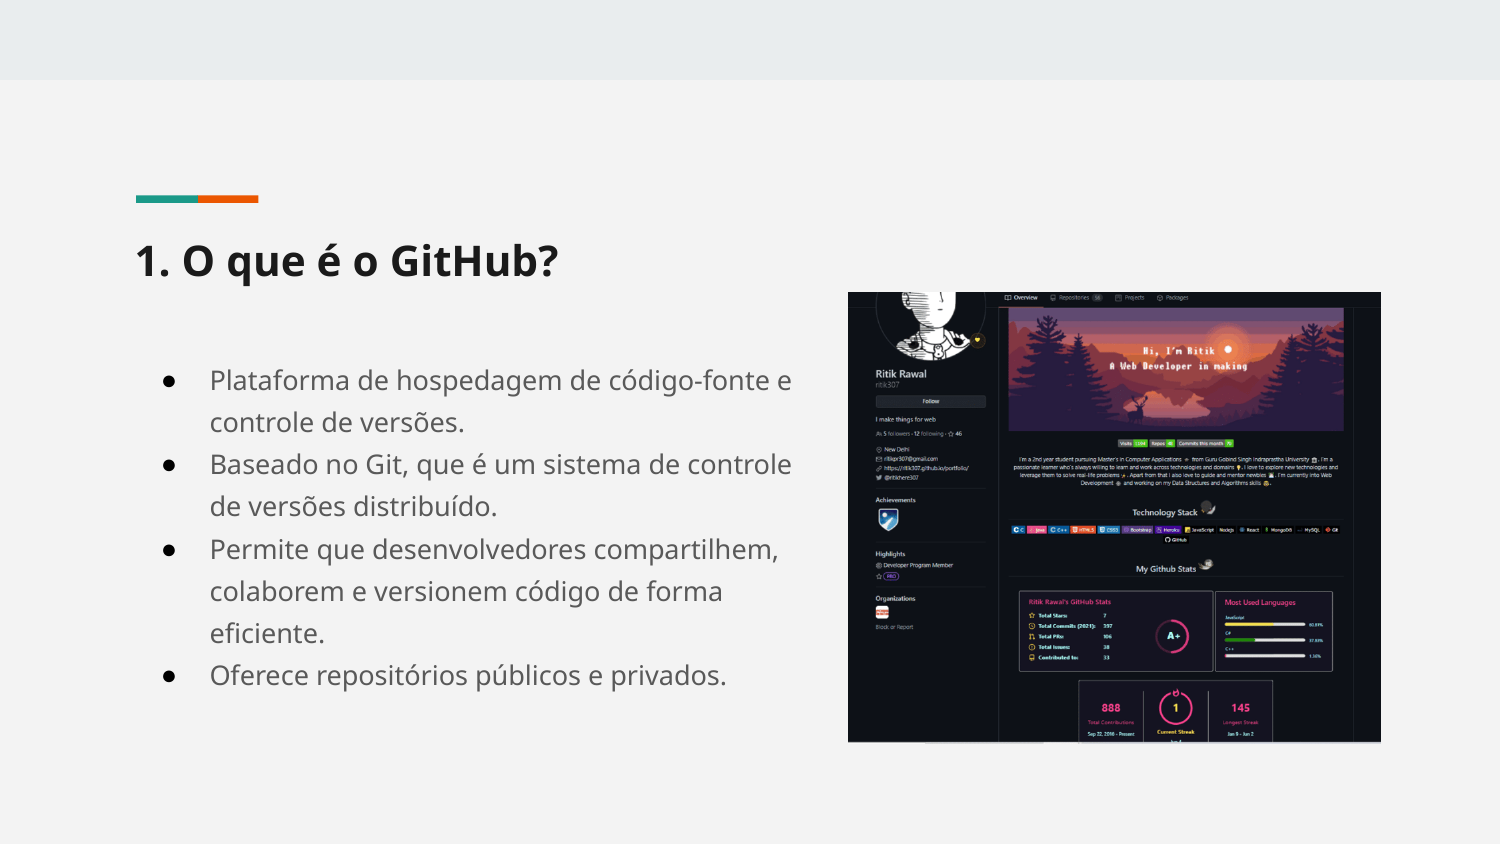

# 1. O que é o GitHub?
Plataforma de hospedagem de código-fonte e controle de versões.
Baseado no Git, que é um sistema de controle de versões distribuído.
Permite que desenvolvedores compartilhem, colaborem e versionem código de forma eficiente.
Oferece repositórios públicos e privados.